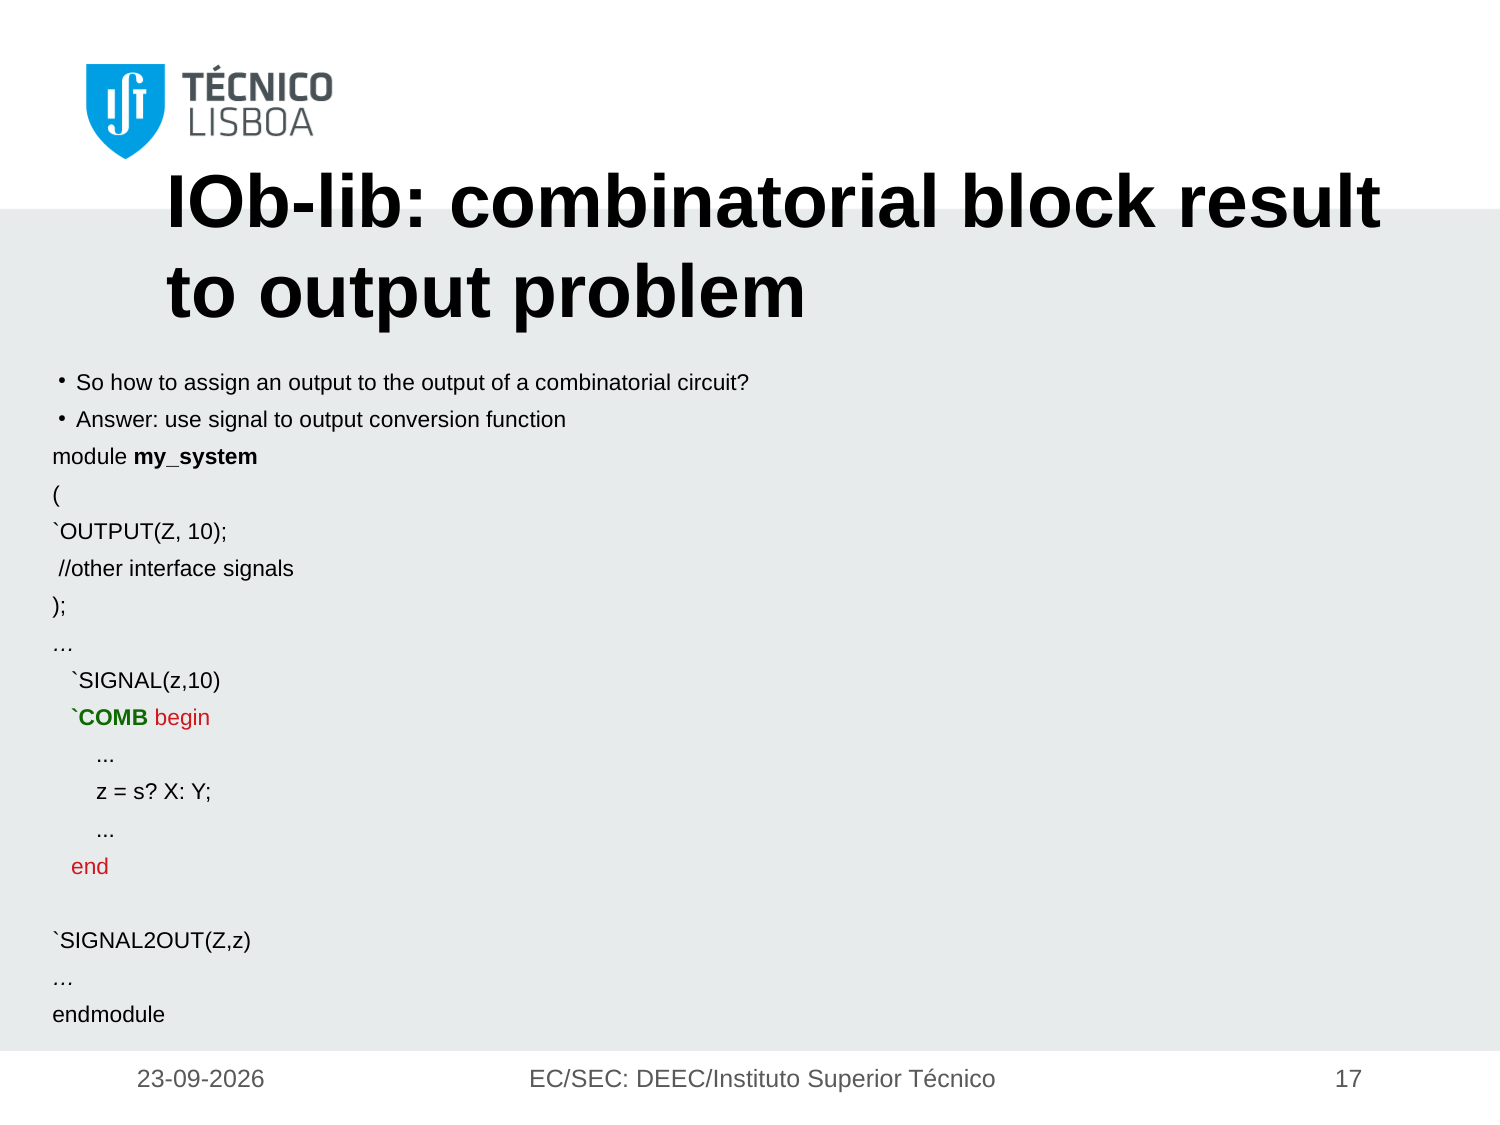

# IOb-lib: combinatorial block result to output problem
So how to assign an output to the output of a combinatorial circuit?
Answer: use signal to output conversion function
module my_system
(
`OUTPUT(Z, 10);
 //other interface signals
);
…
 `SIGNAL(z,10)
 `COMB begin
 ...
 z = s? X: Y;
 ...
 end
`SIGNAL2OUT(Z,z)
…
endmodule
EC/SEC: DEEC/Instituto Superior Técnico